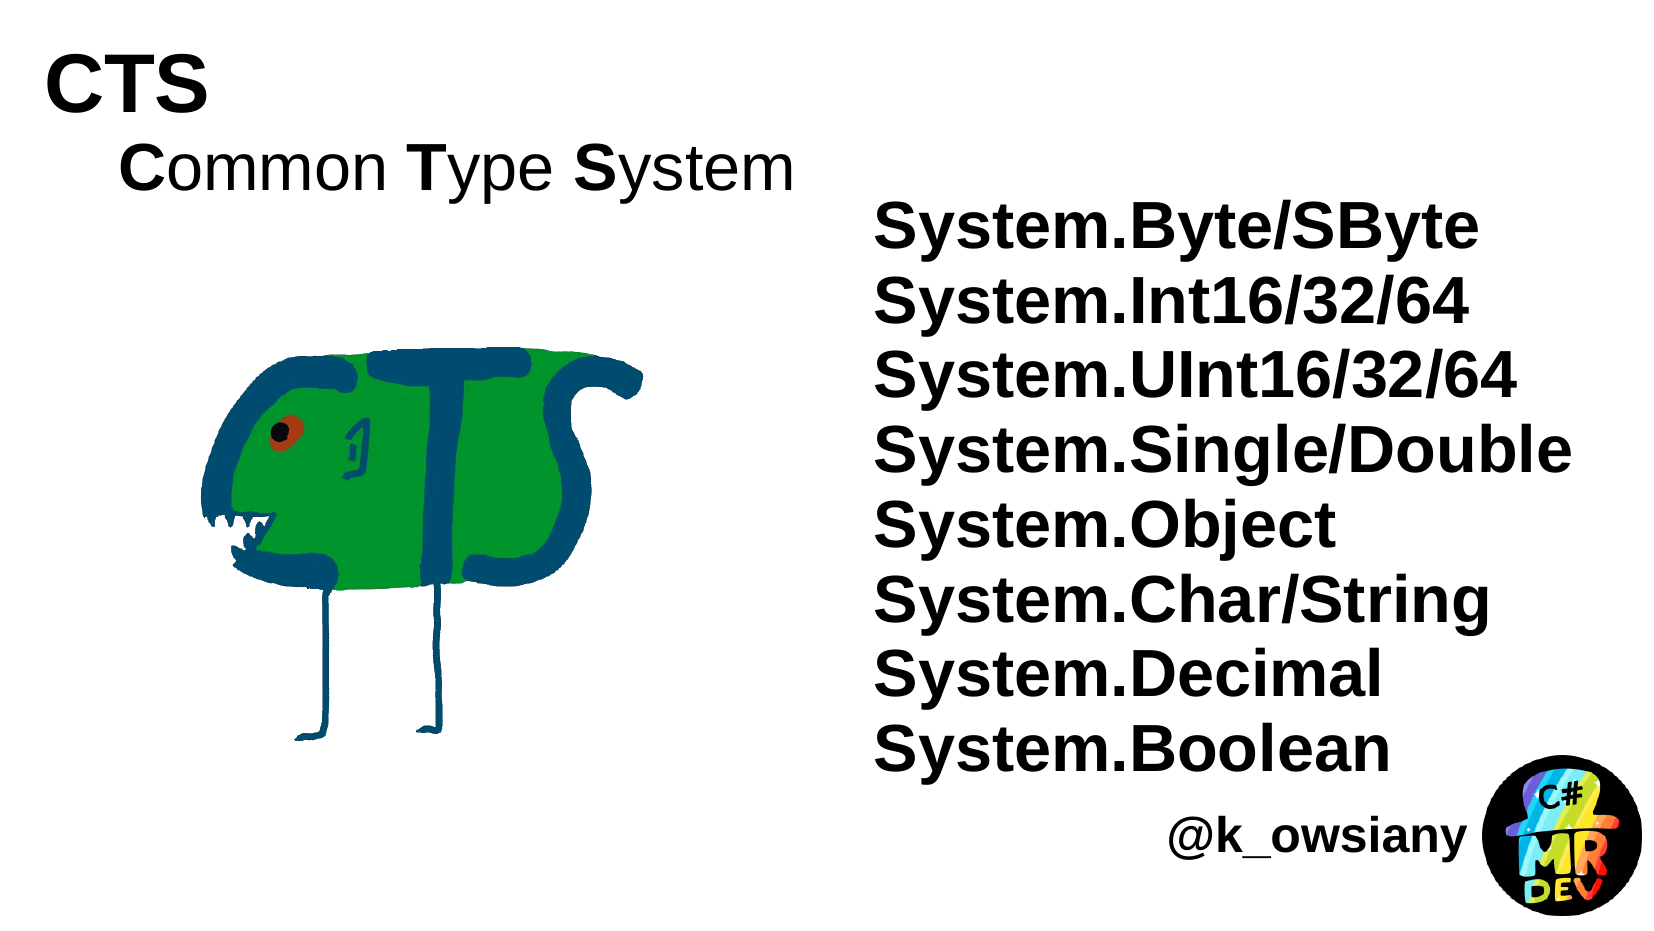

CTS
	Common Type System
System.Byte/SByte
System.Int16/32/64
System.UInt16/32/64
System.Single/Double
System.Object
System.Char/String
System.Decimal
System.Boolean